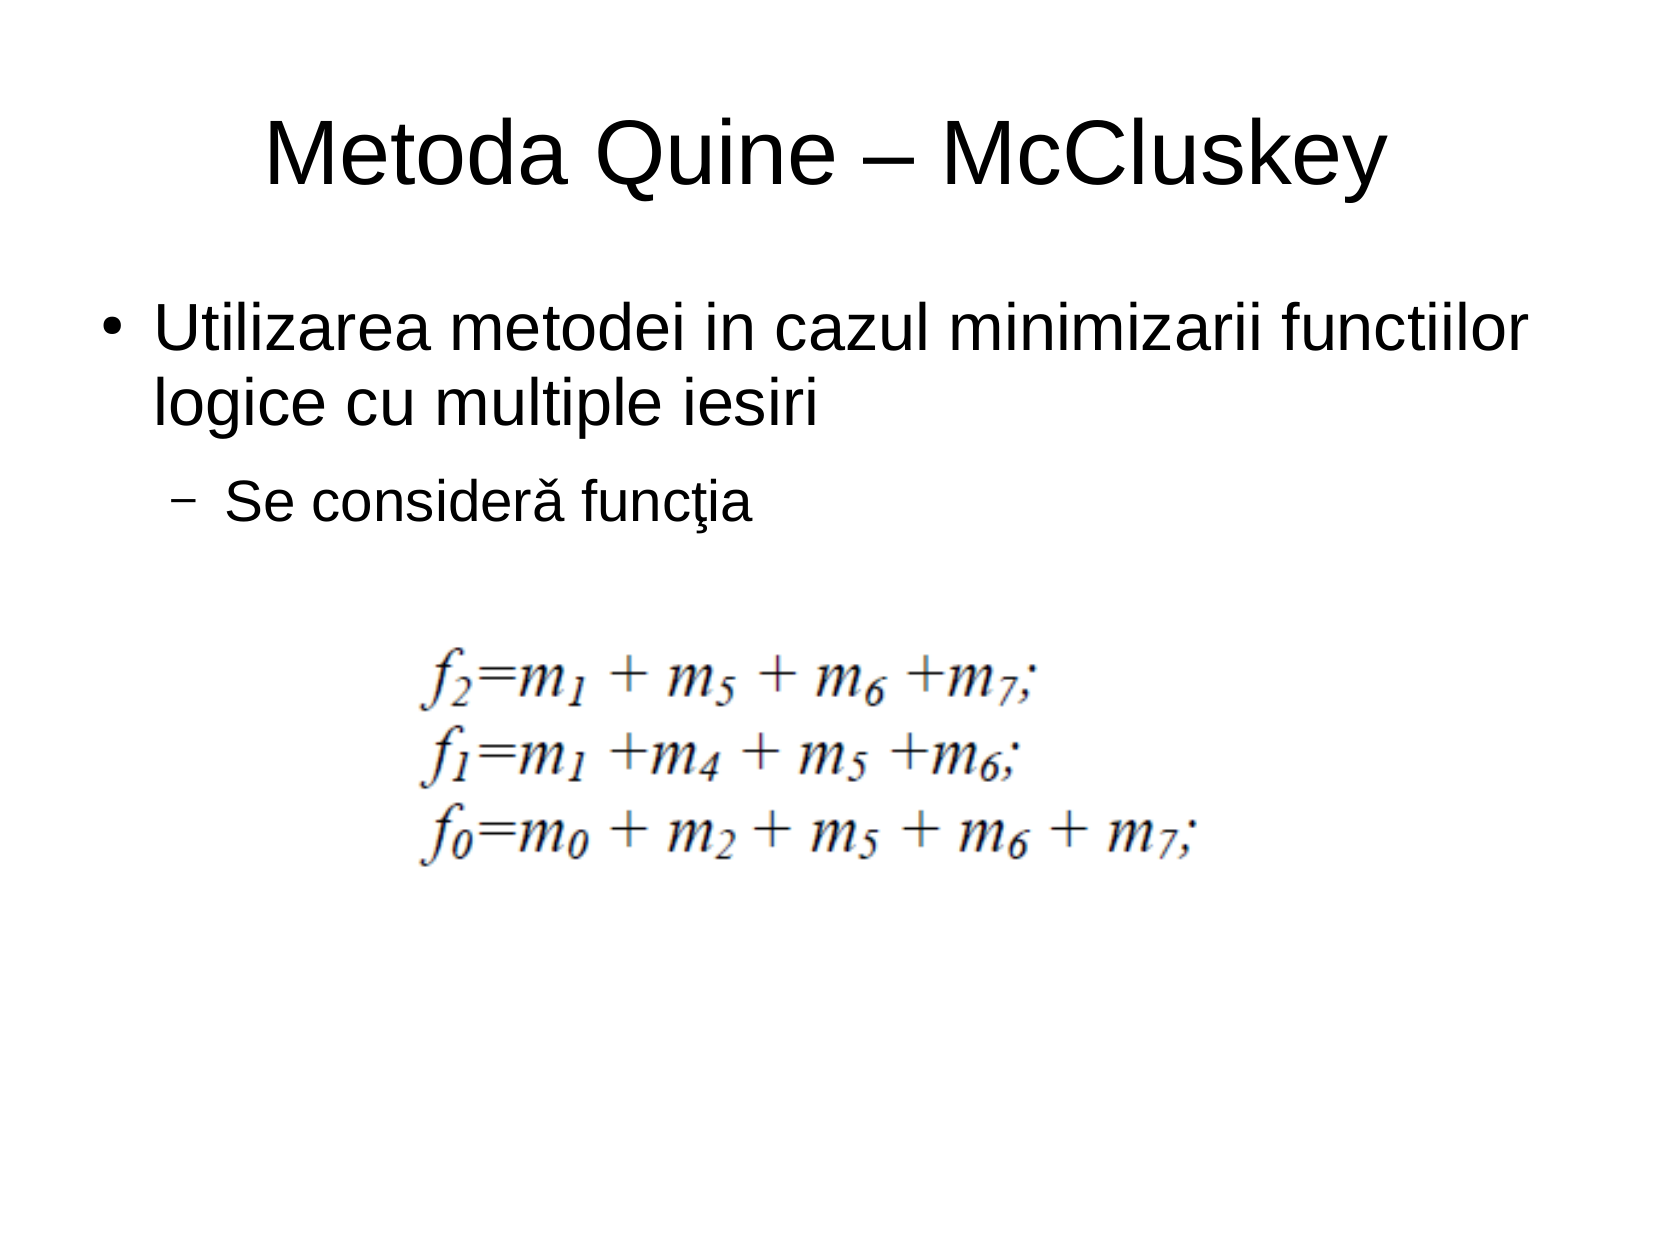

# Metoda Quine – McCluskey
Utilizarea metodei in cazul minimizarii functiilor logice cu multiple iesiri
Se considerǎ funcţia